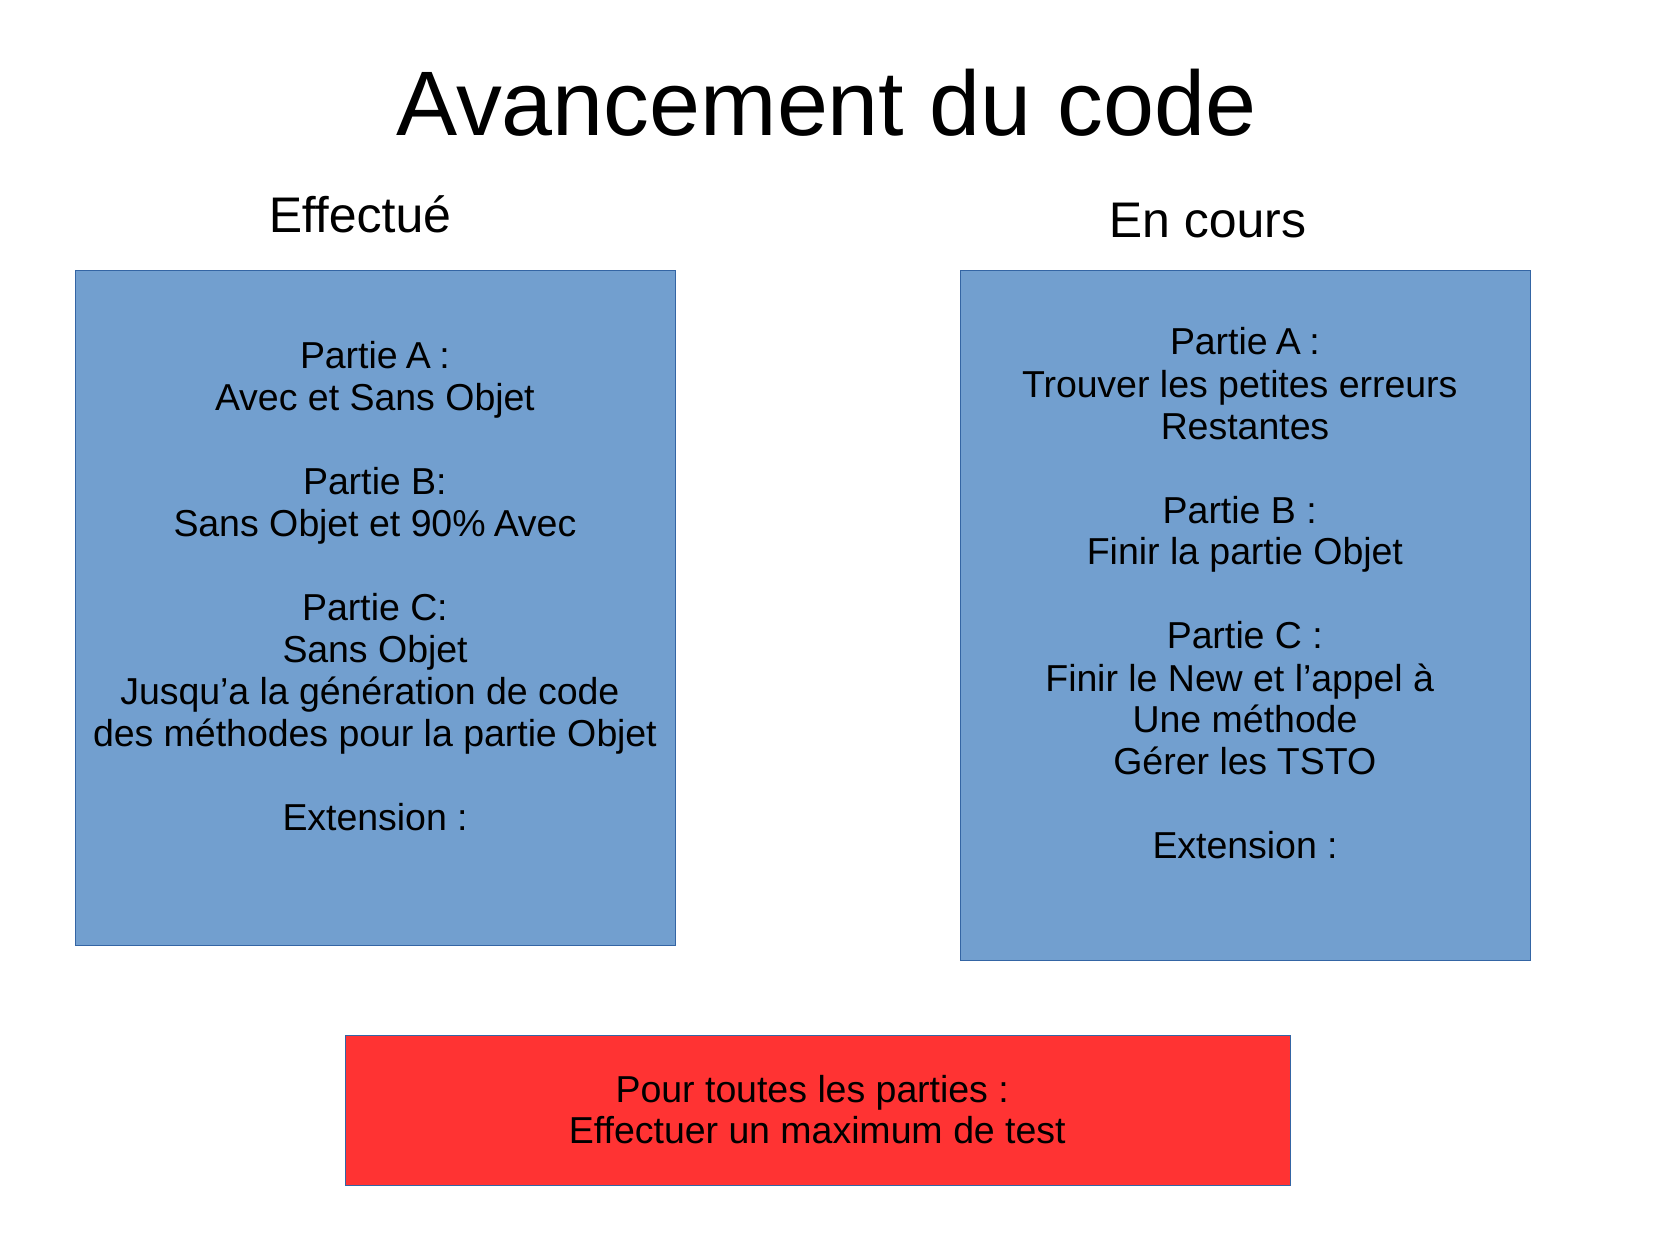

# Avancement du code
Effectué
En cours
Partie A :
Avec et Sans Objet
Partie B:
Sans Objet et 90% Avec
Partie C:
Sans Objet
Jusqu’a la génération de code
des méthodes pour la partie Objet
Extension :
Partie A :
Trouver les petites erreurs
Restantes
Partie B :
Finir la partie Objet
Partie C :
Finir le New et l’appel à
Une méthode
Gérer les TSTO
Extension :
Pour toutes les parties :
Effectuer un maximum de test